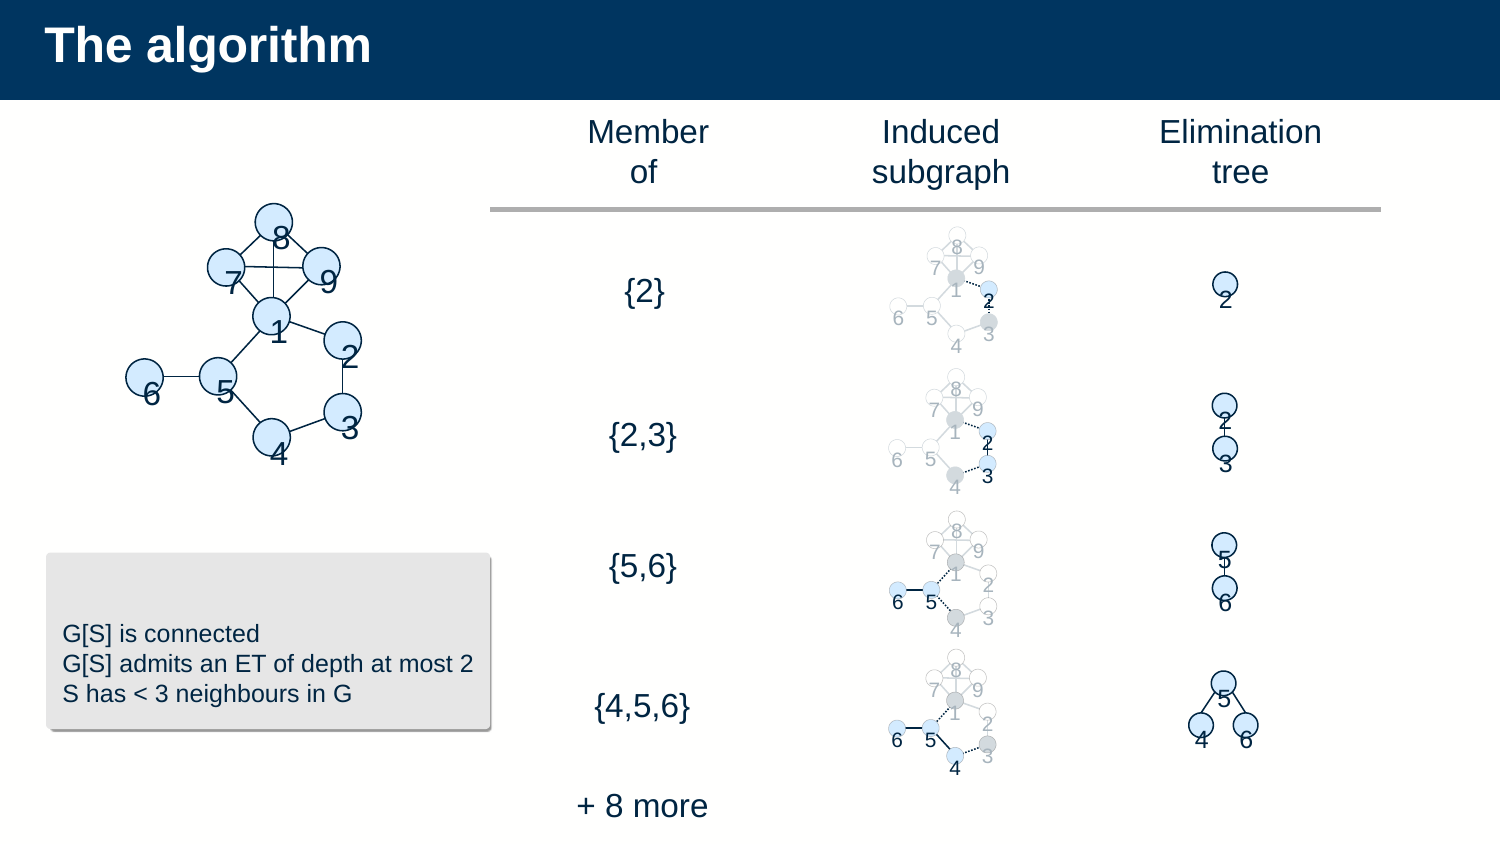

# The algorithm
Member of
Induced subgraph
Elimination tree
8
9
7
1
2
5
6
3
4
8
9
7
{2}
1
2
2
5
6
3
4
8
9
7
2
{2,3}
1
2
3
5
6
3
4
8
9
7
5
{5,6}
1
2
6
5
6
3
4
G[S] is connected
G[S] admits an ET of depth at most 2
S has < 3 neighbours in G
8
9
7
5
{4,5,6}
1
2
4
6
5
6
3
4
+ 8 more